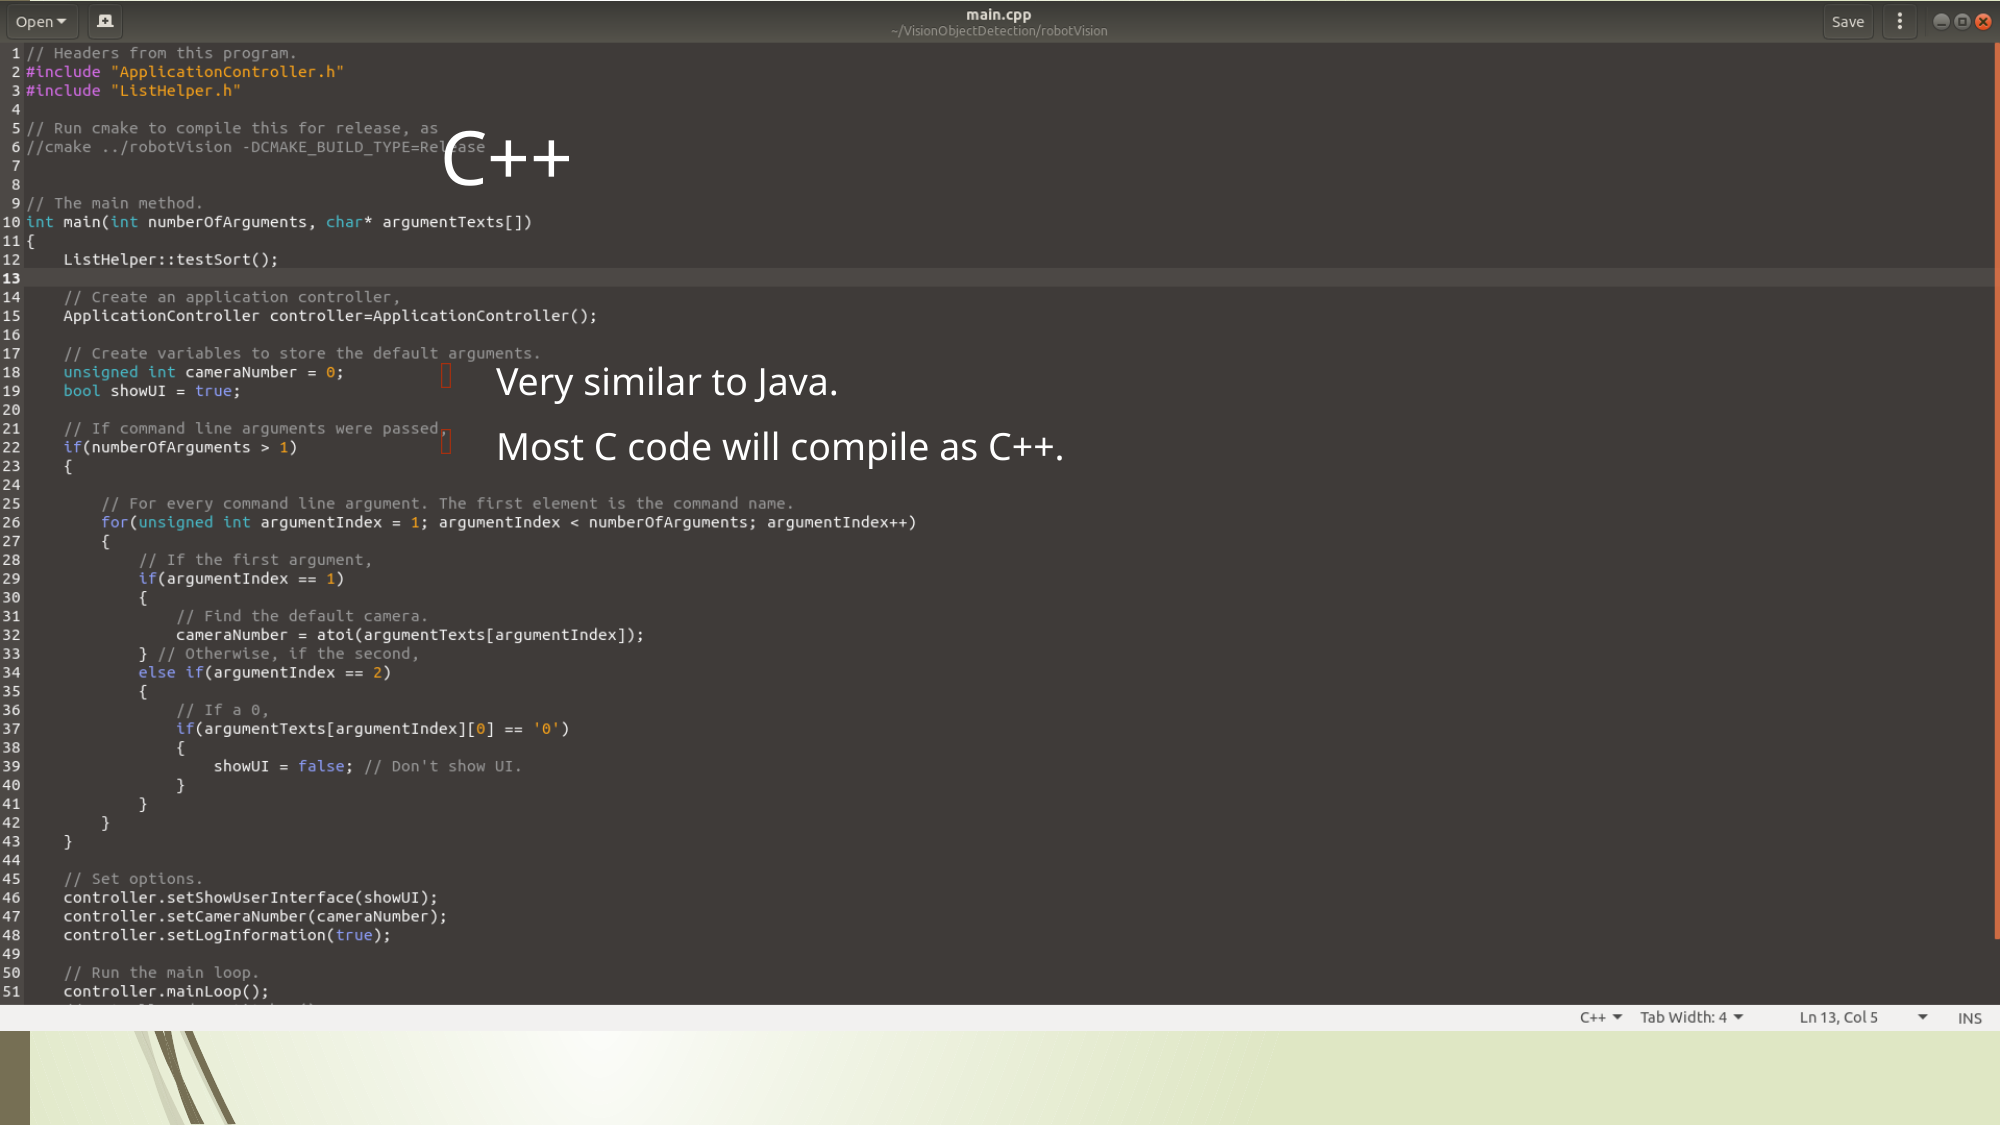

# C++
Very similar to Java.
Most C code will compile as C++.